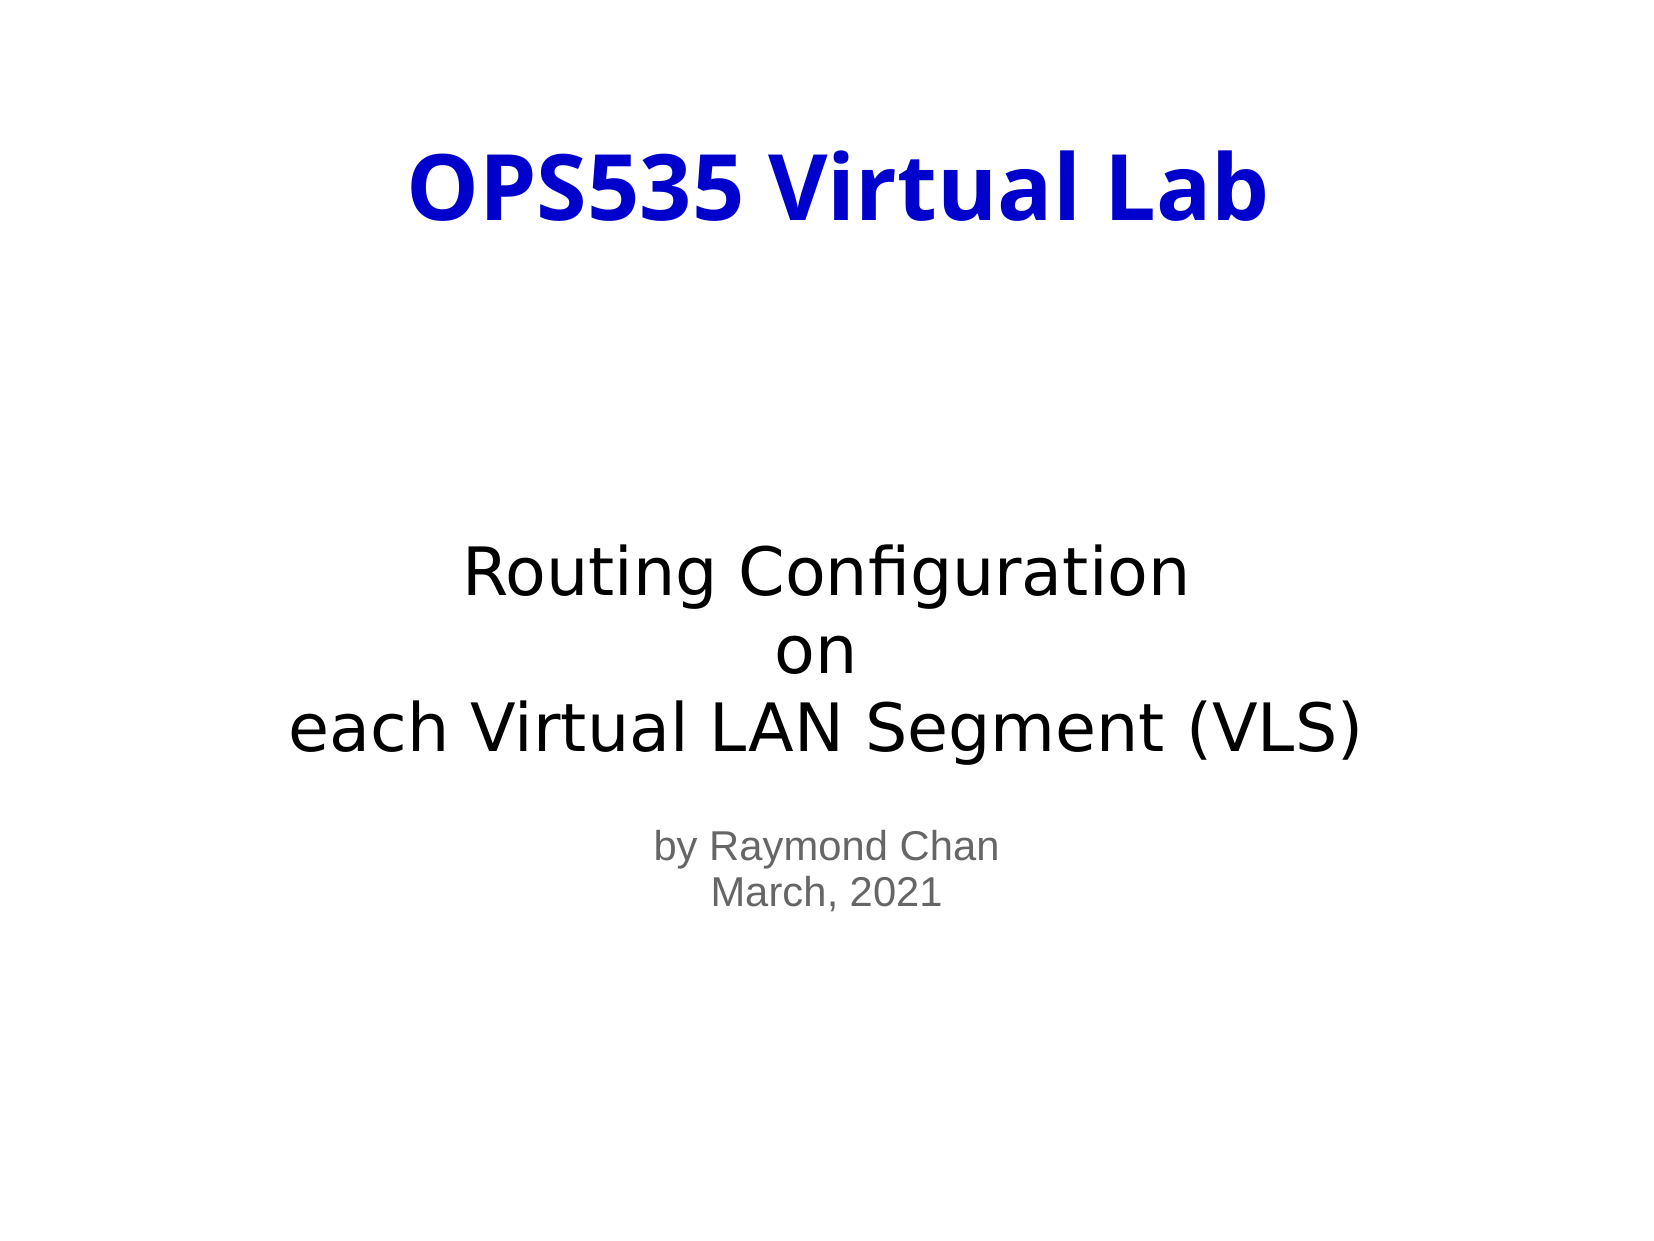

# OPS535 Virtual Lab
Routing Configuration
on
each Virtual LAN Segment (VLS)
by Raymond Chan
March, 2021